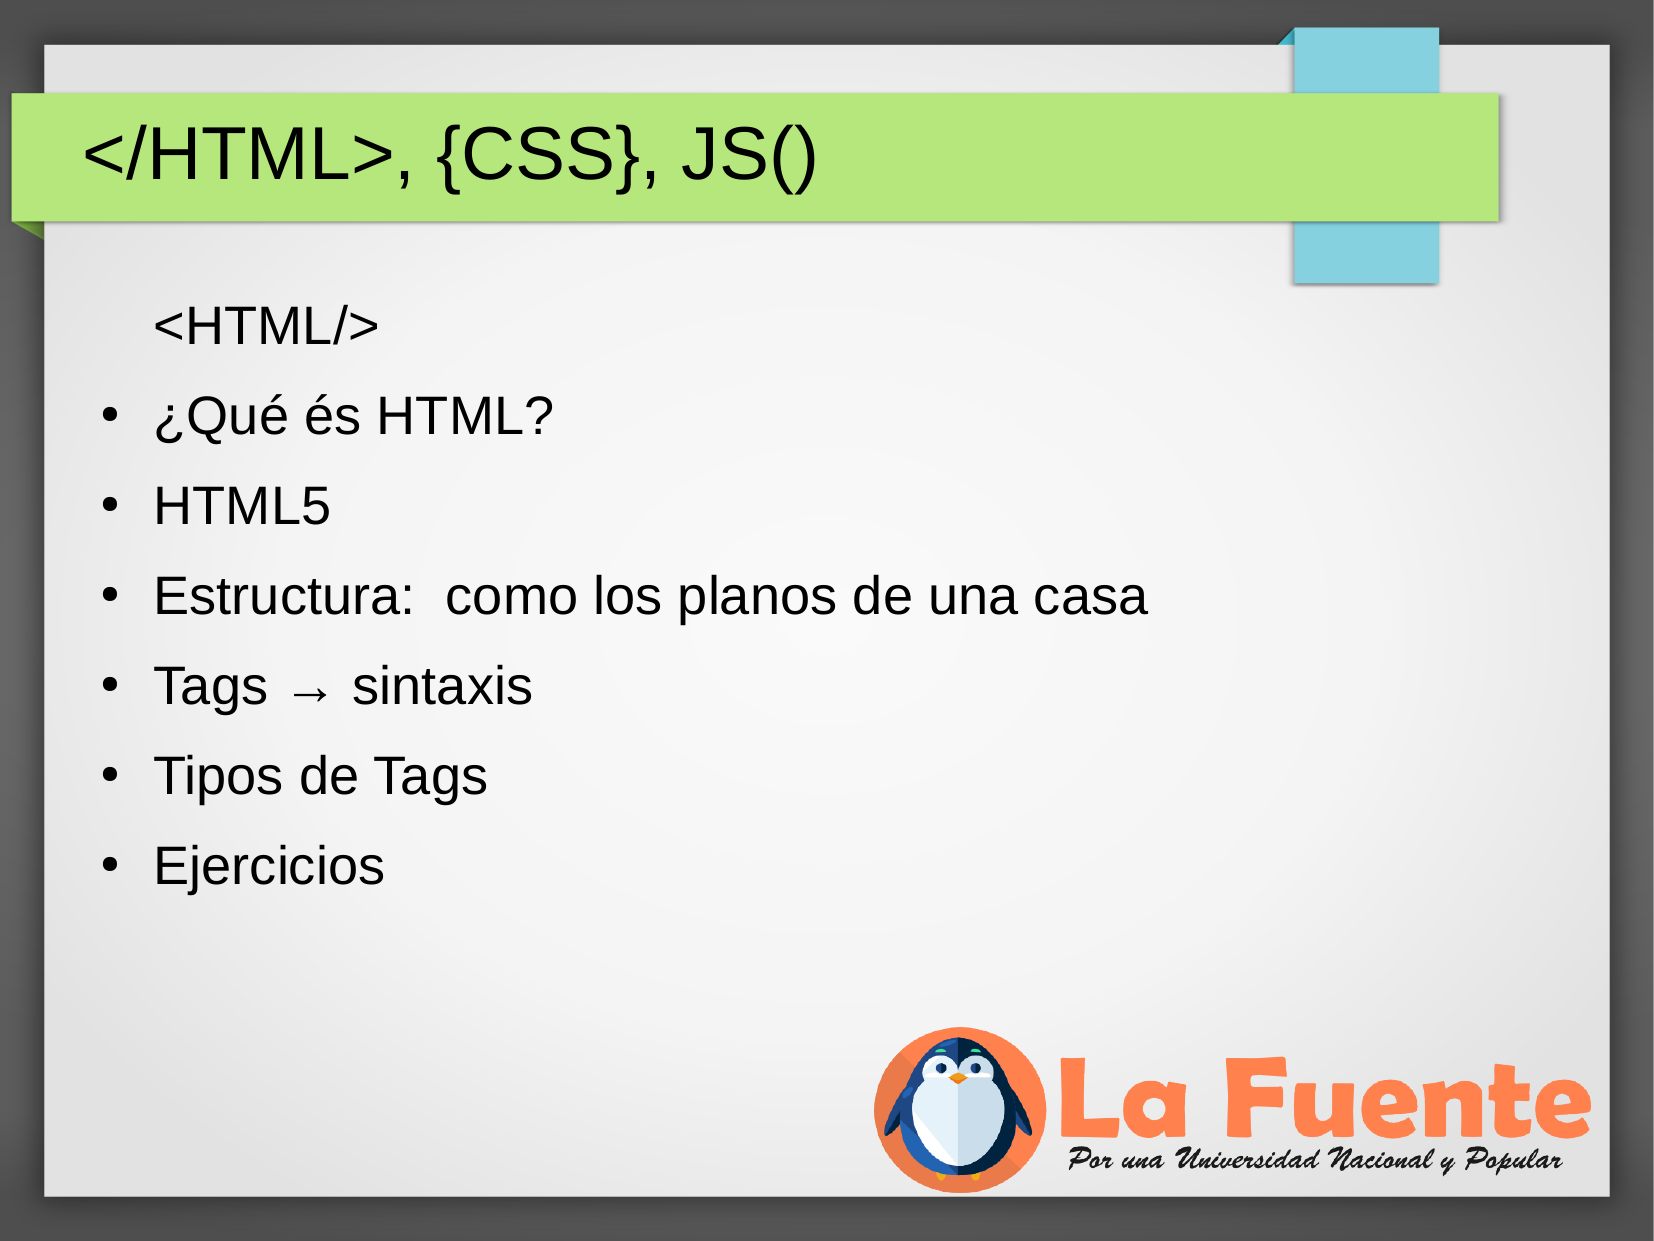

# </HTML>, {CSS}, JS()
<HTML/>
¿Qué és HTML?
HTML5
Estructura: como los planos de una casa
Tags → sintaxis
Tipos de Tags
Ejercicios